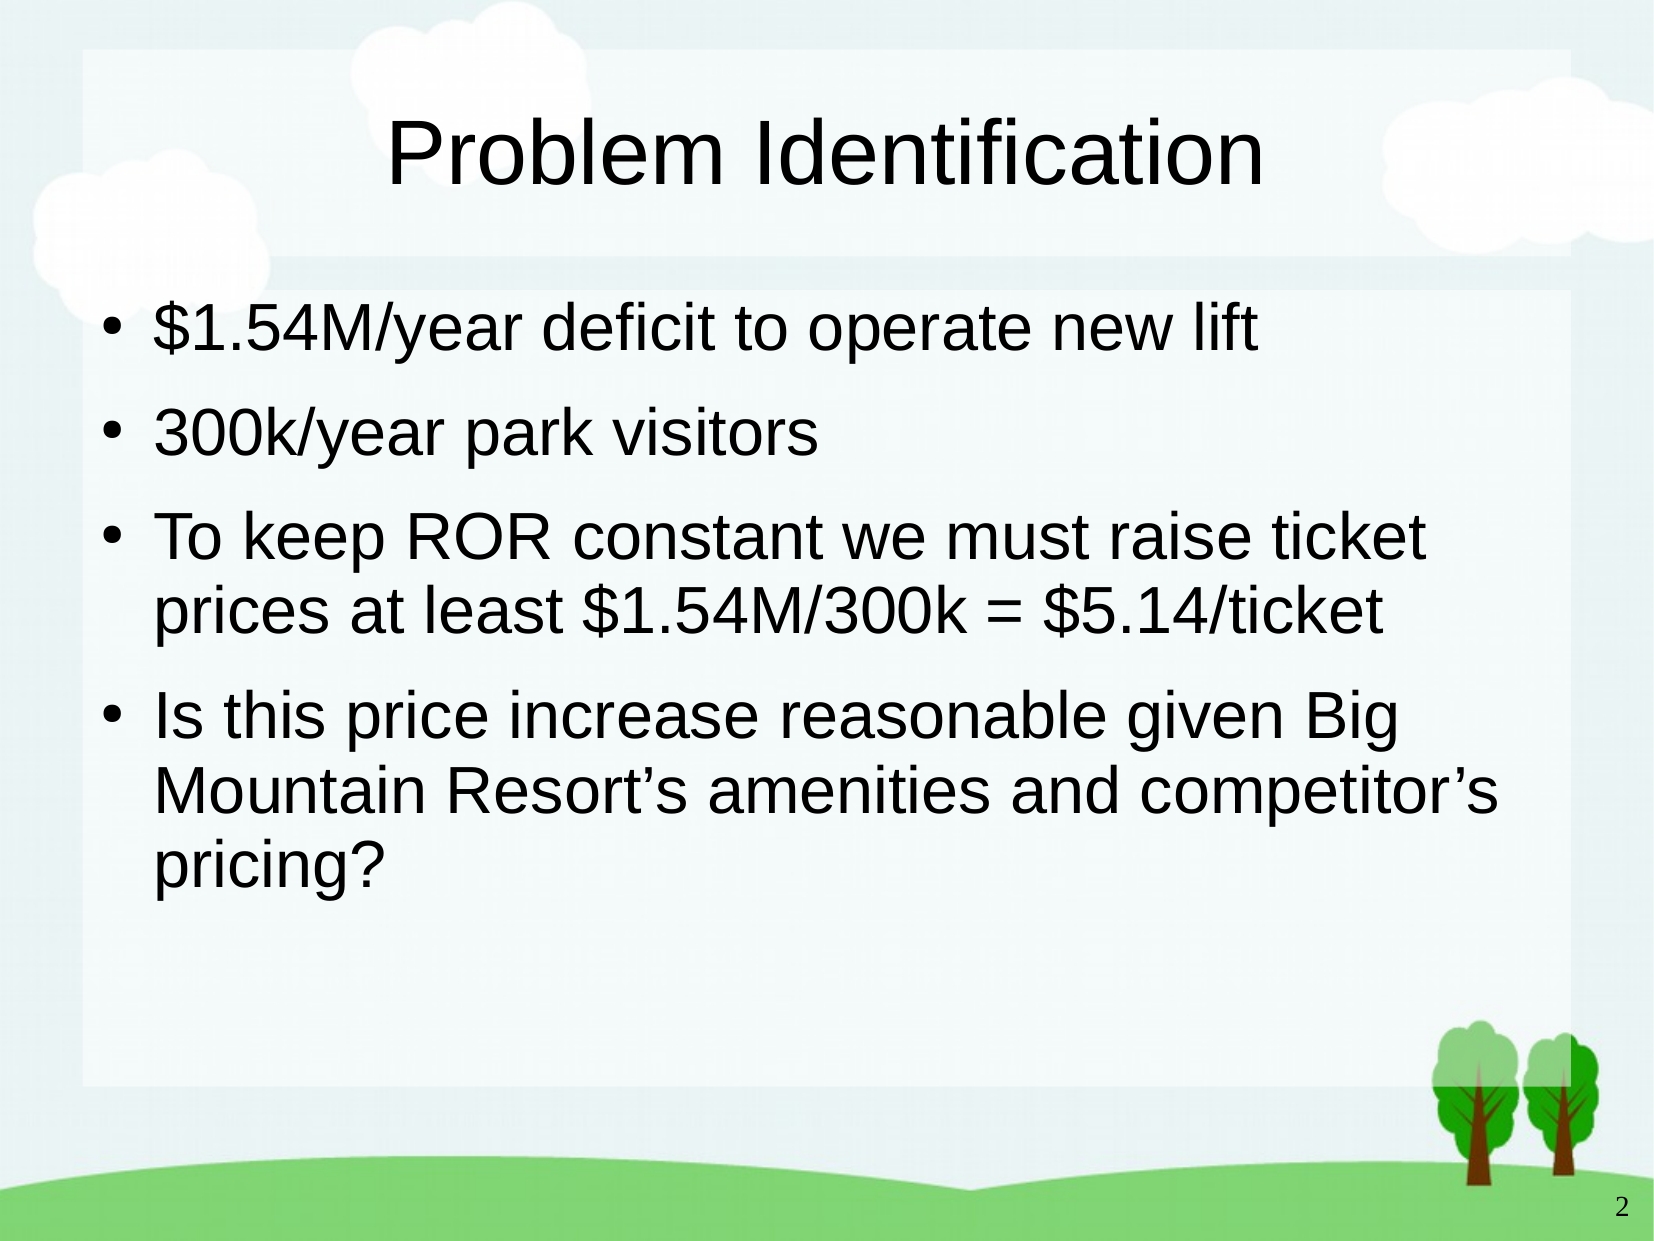

# Problem Identification
$1.54M/year deficit to operate new lift
300k/year park visitors
To keep ROR constant we must raise ticket prices at least $1.54M/300k = $5.14/ticket
Is this price increase reasonable given Big Mountain Resort’s amenities and competitor’s pricing?
2